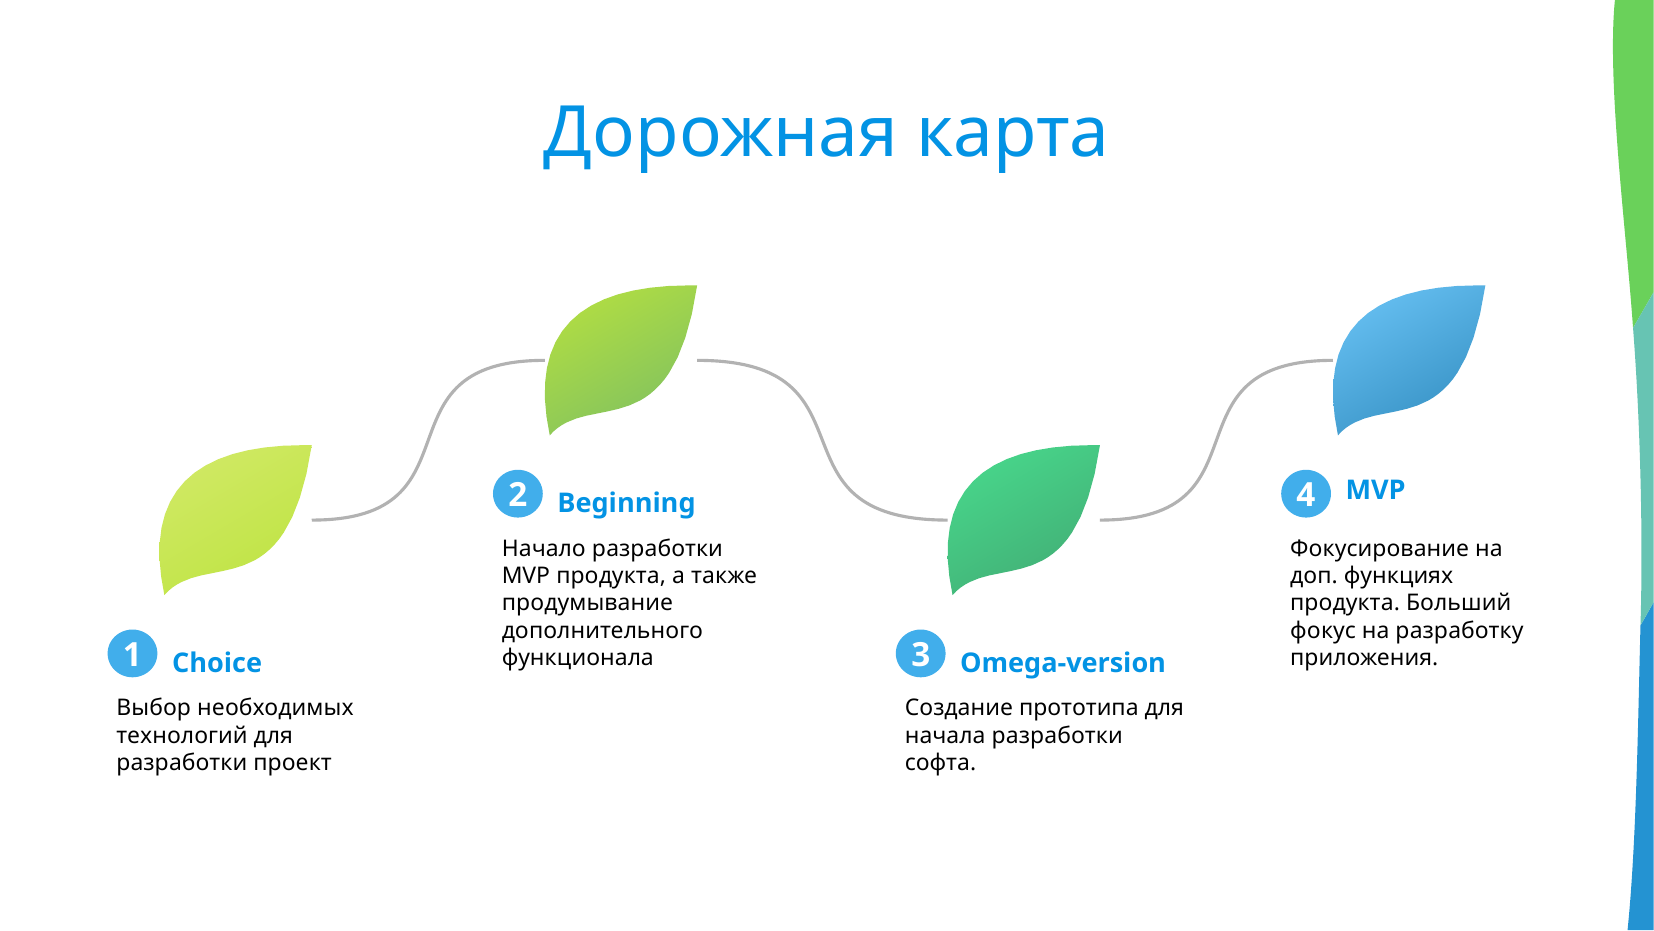

Дорожная карта
MVP
2
4
Beginning
Начало разработки MVP продукта, а также
продумывание дополнительного функционала
Фокусирование на доп. функциях продукта. Больший фокус на разработку приложения.
1
3
Choice
Omega-version
Выбор необходимых технологий для разработки проект
Cоздание прототипа для начала разработки софта.